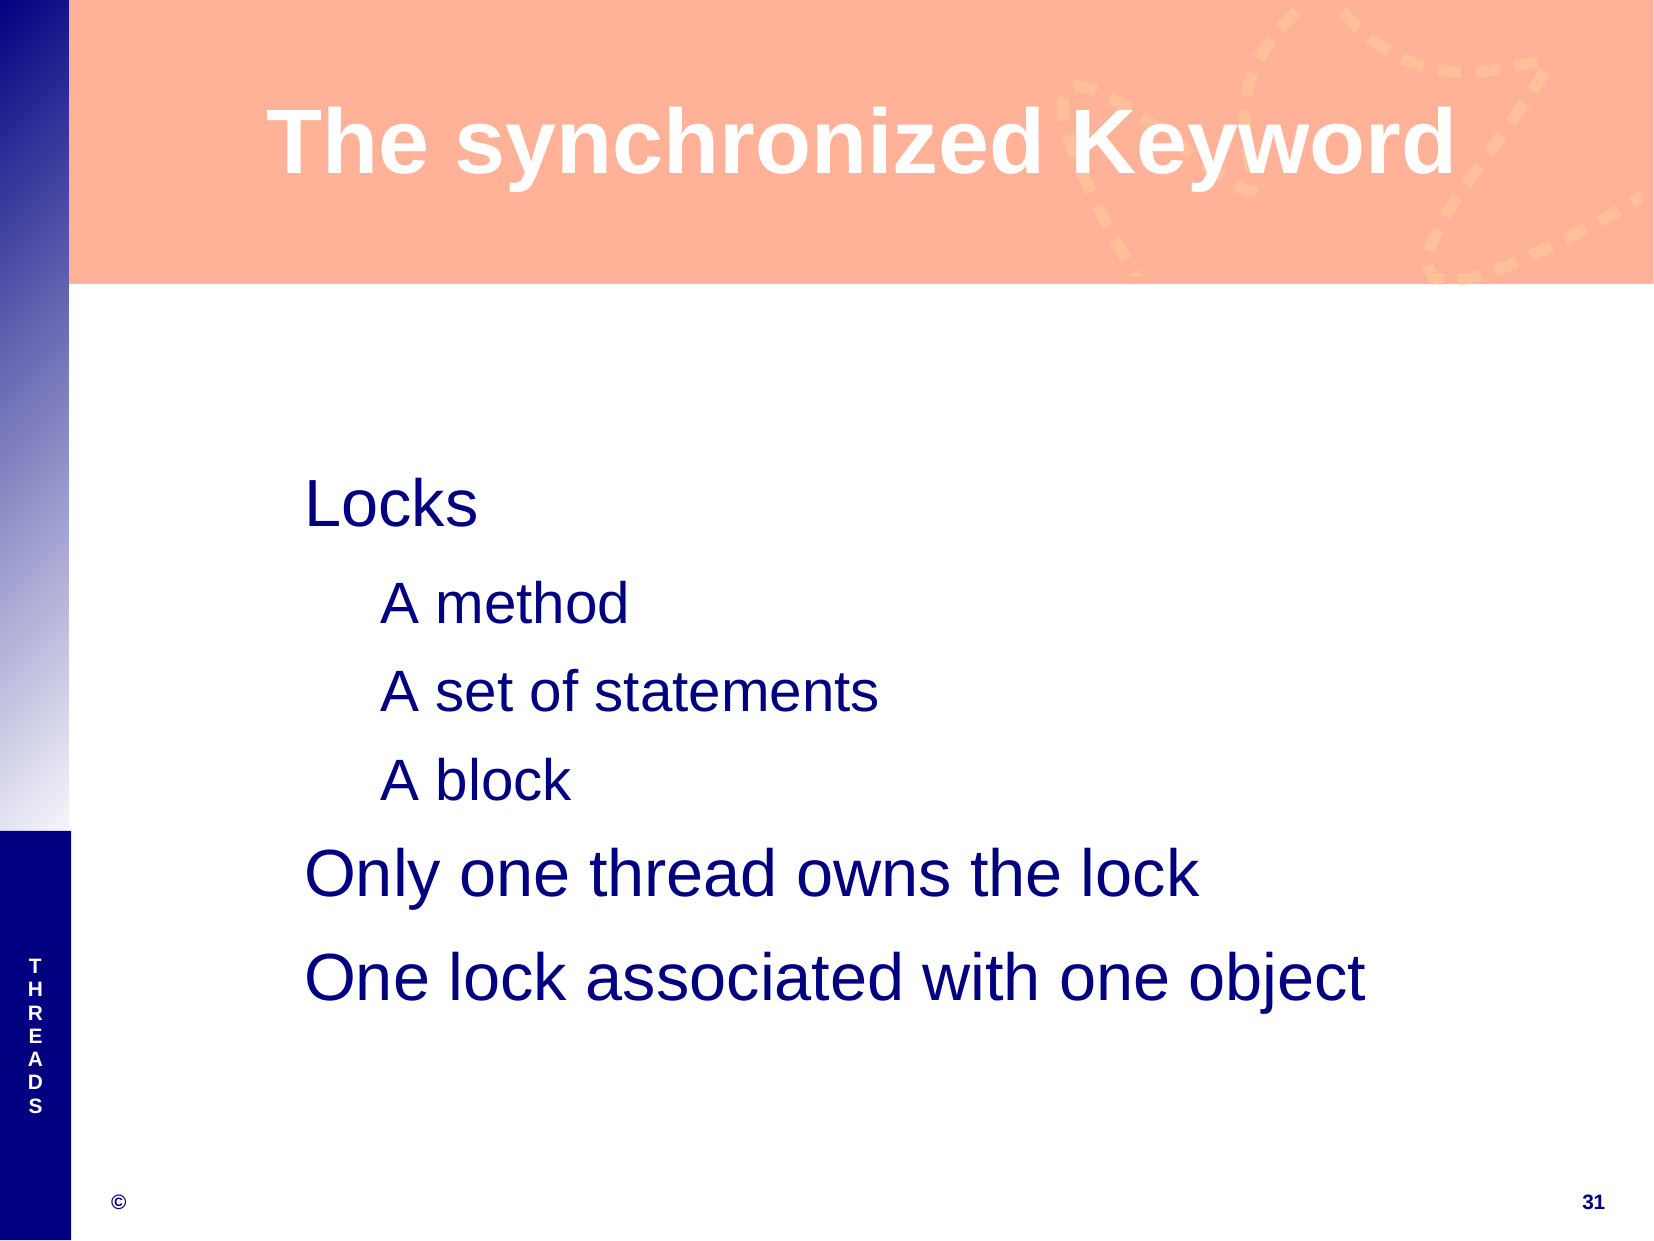

The synchronized Keyword
# Locks
A method
A set of statements
A block
Only one thread owns the lock
One lock associated with one object
T
H
R
E
A
D
S